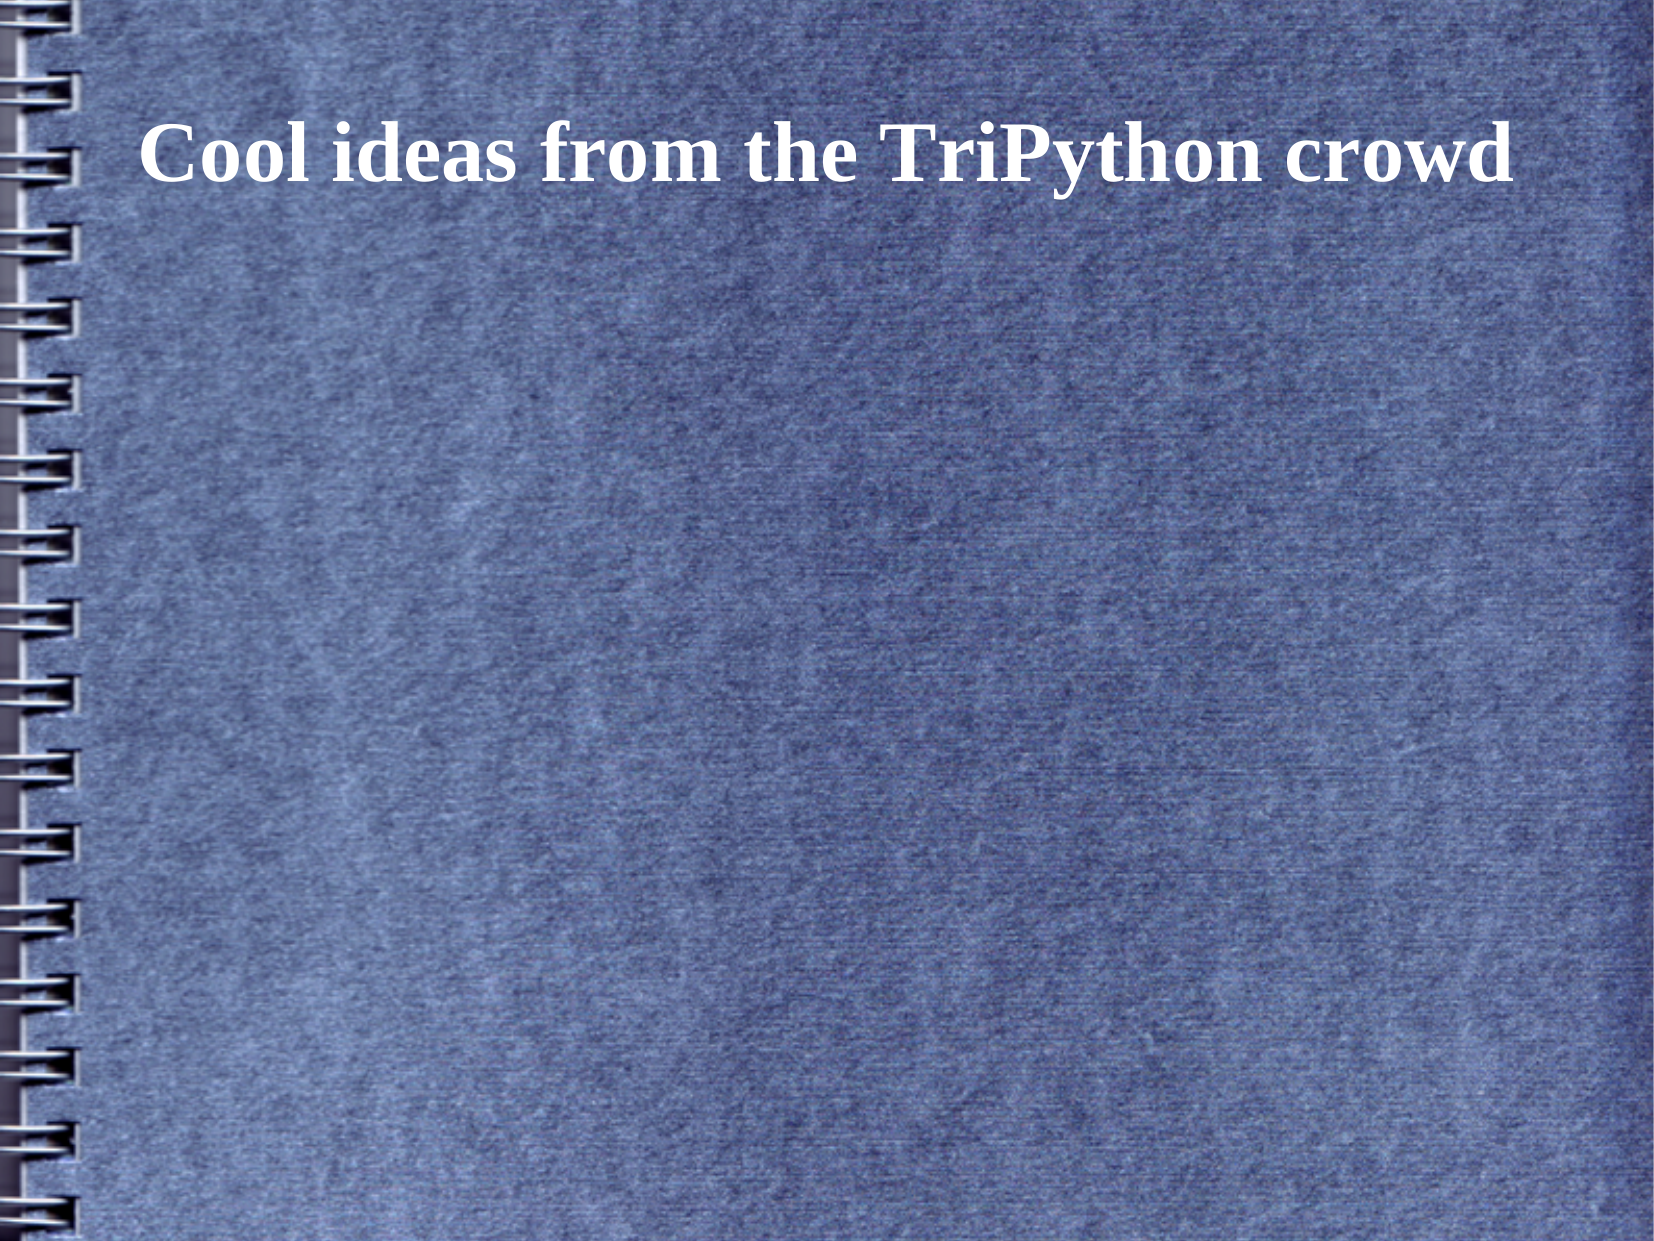

# Cool ideas from the TriPython crowd